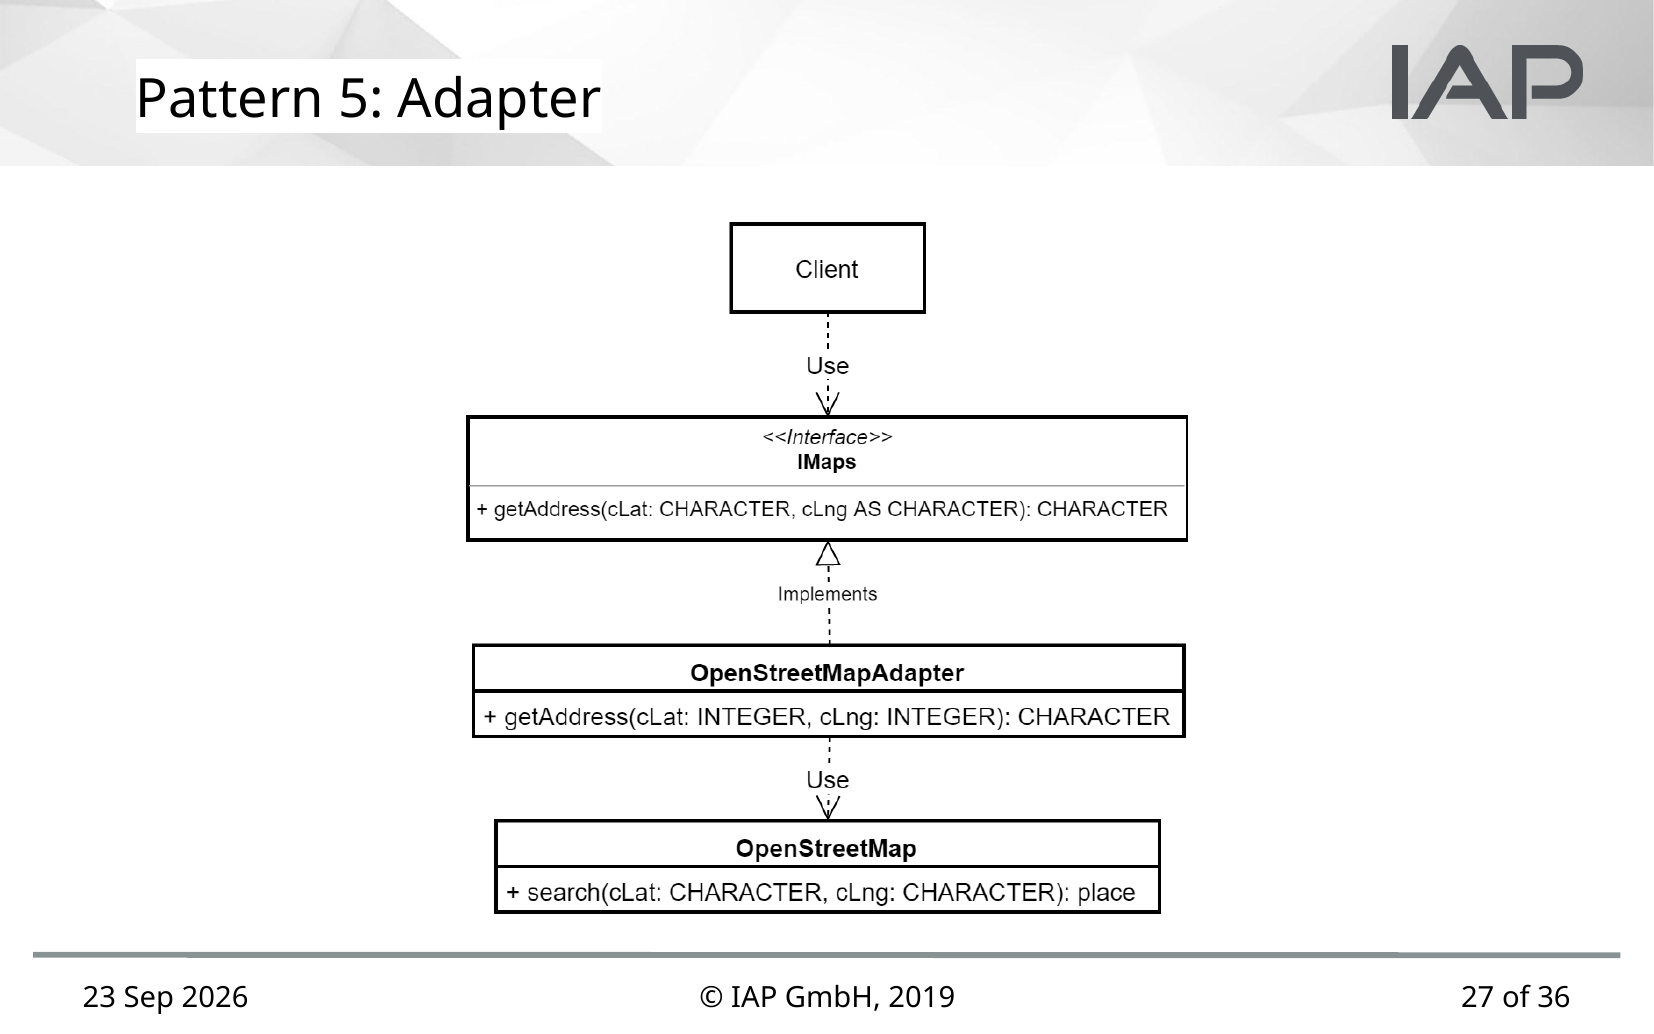

# Pattern 5: Adapter
© IAP GmbH, 2019
27